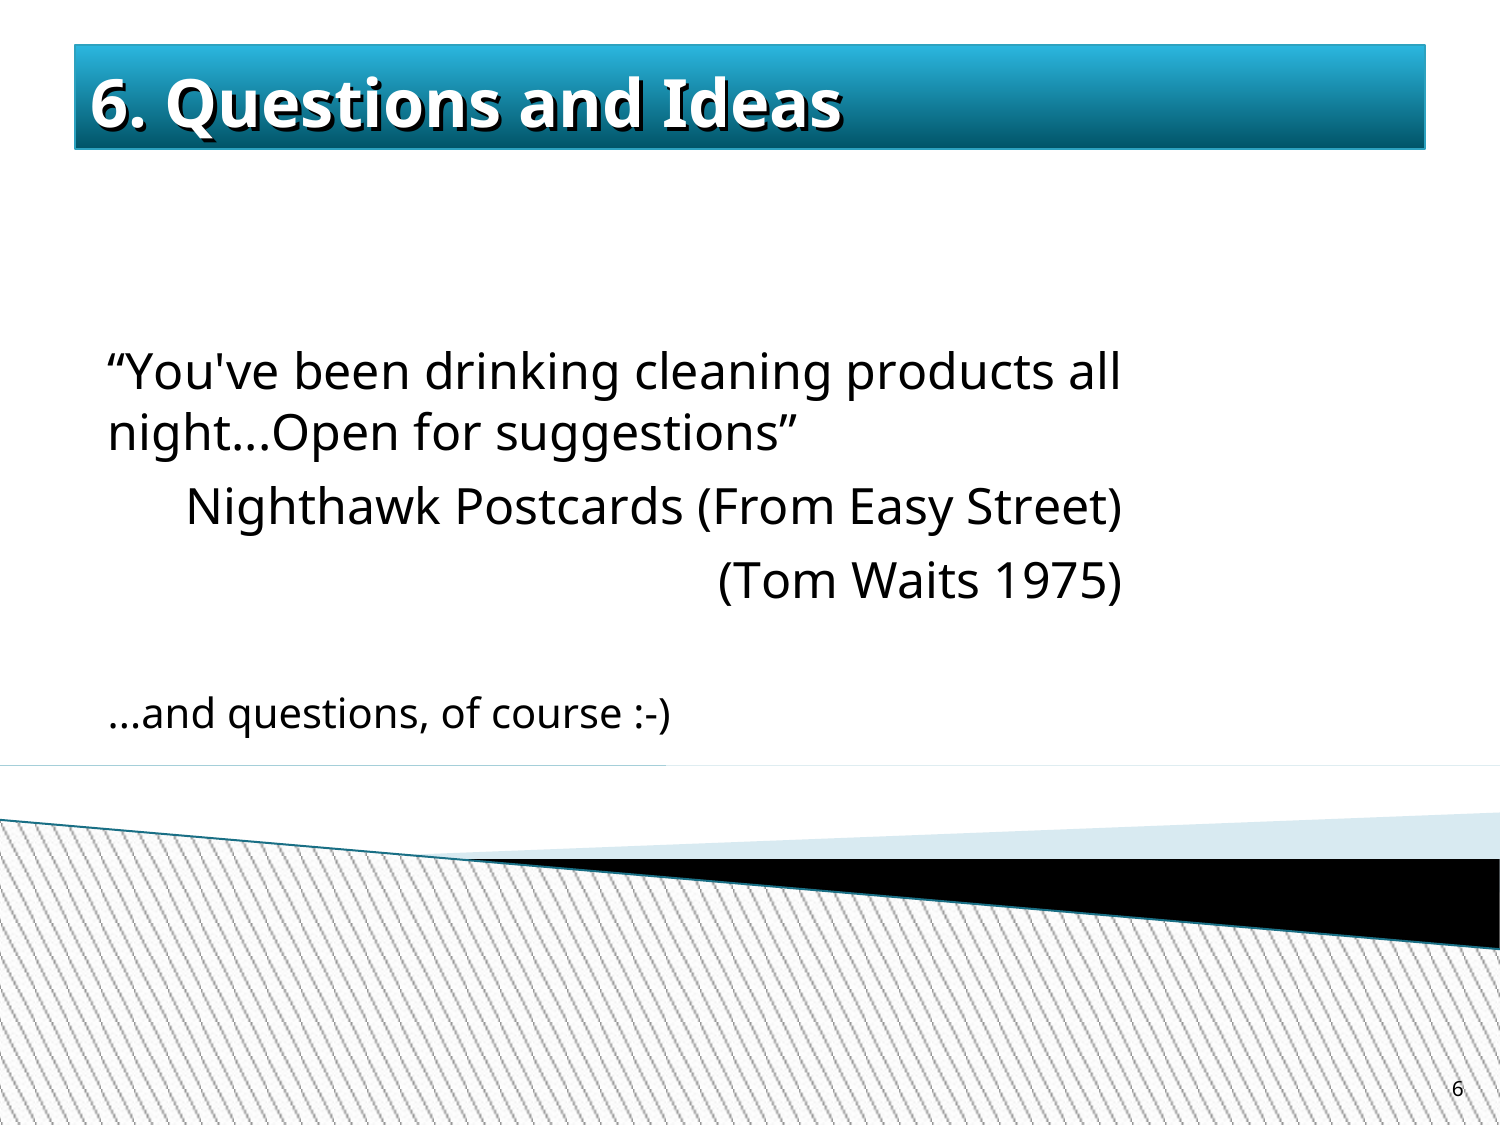

# 6. Questions and Ideas
“You've been drinking cleaning products all night...Open for suggestions”
Nighthawk Postcards (From Easy Street)
(Tom Waits 1975)
...and questions, of course :-)